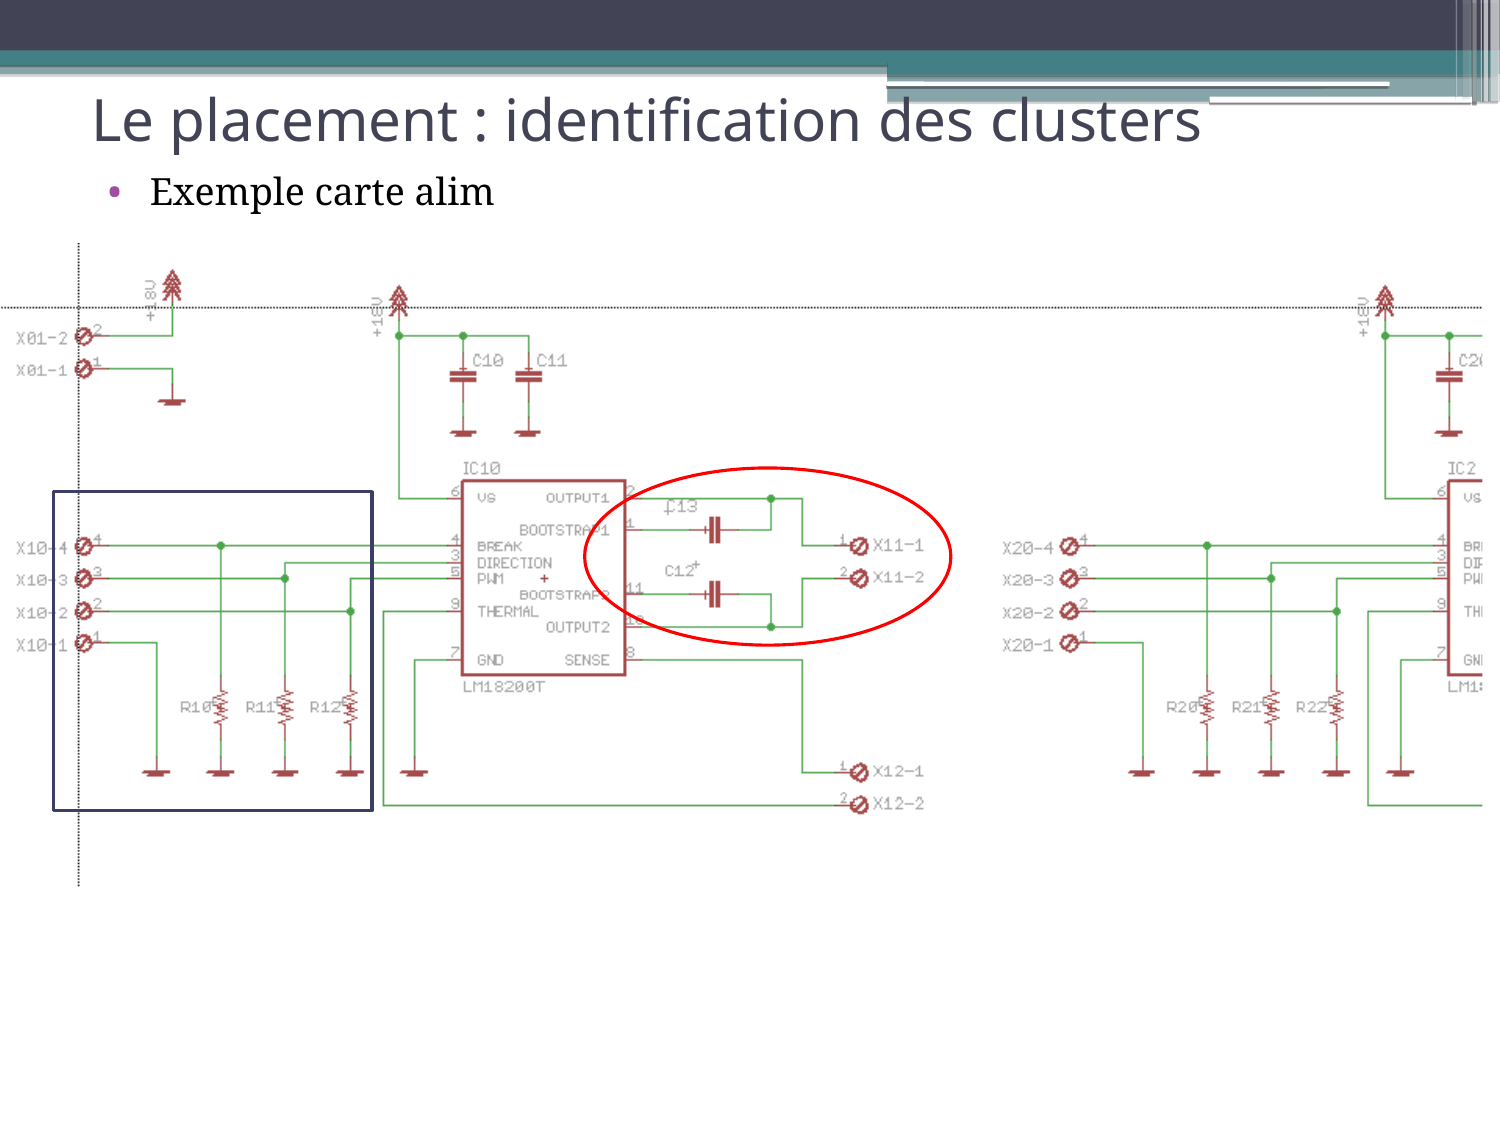

# Le placement : identification des clusters
Exemple carte alim